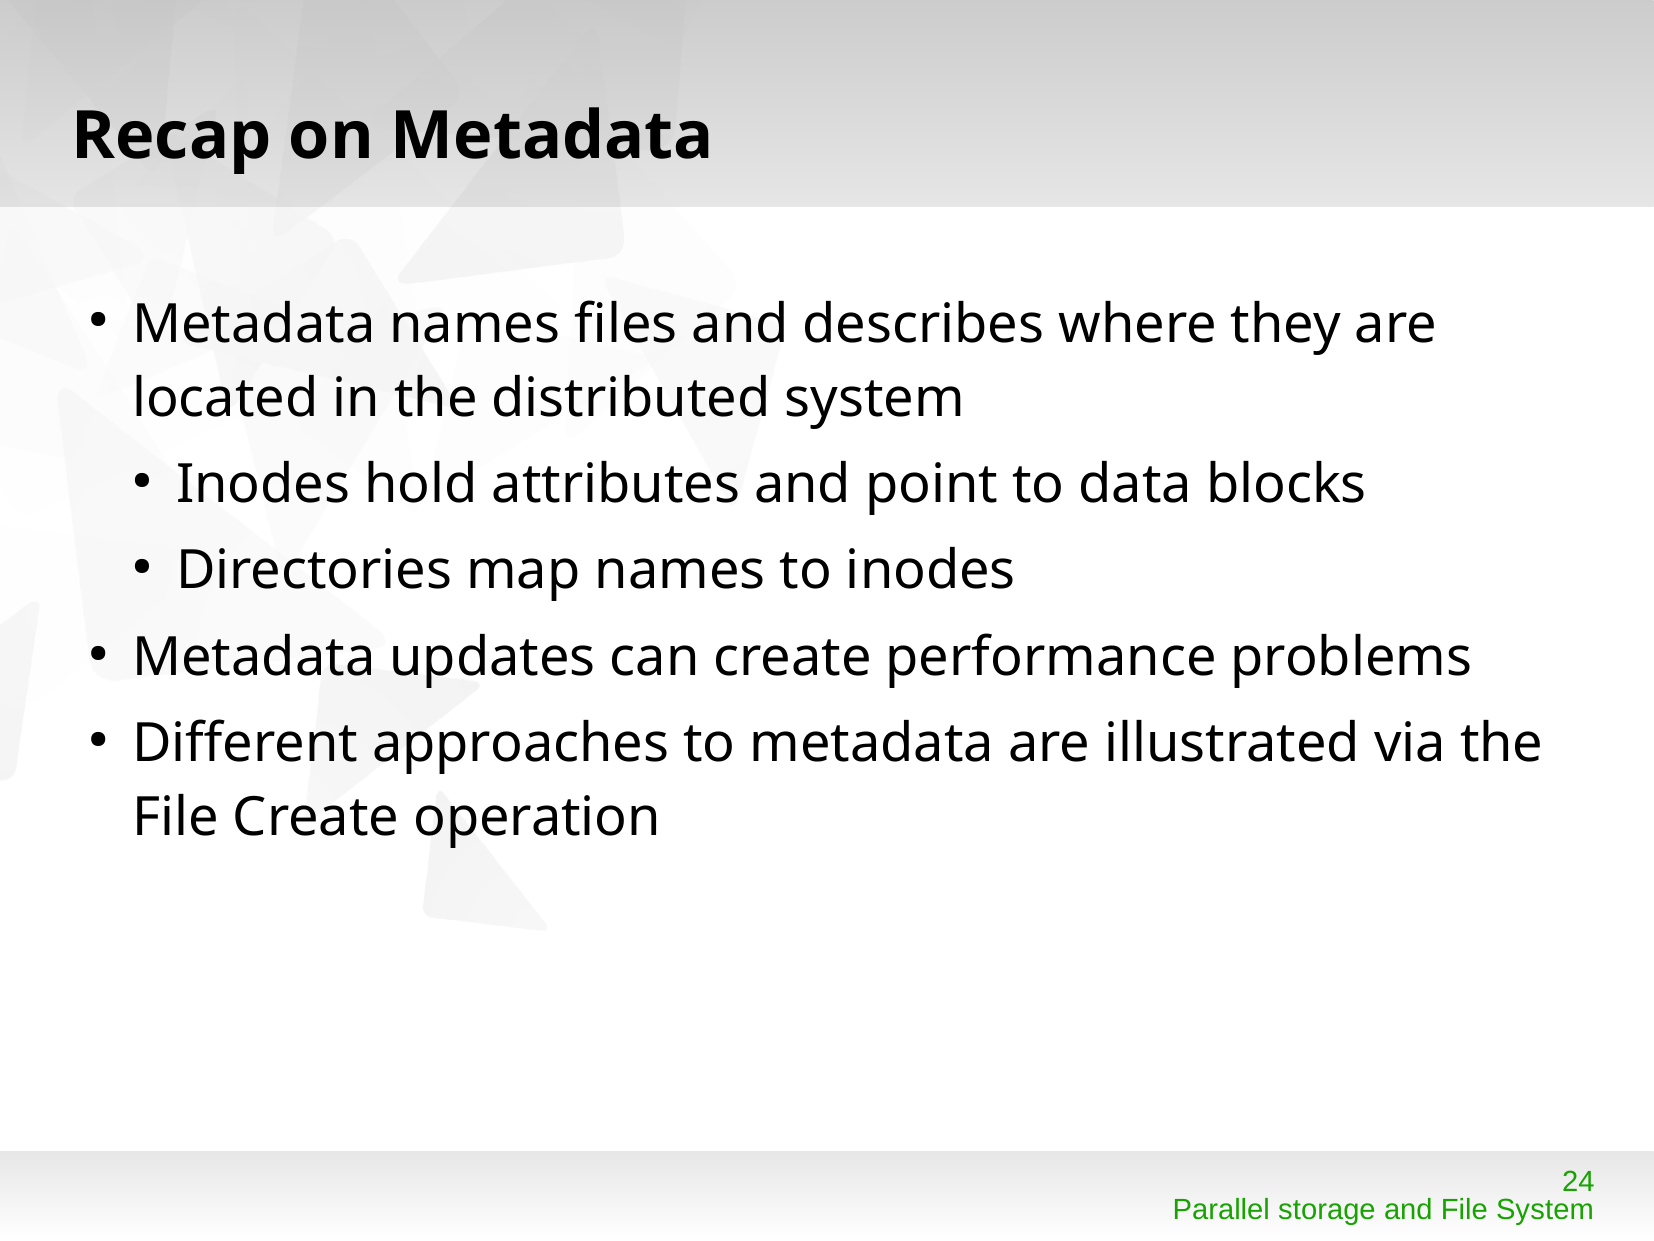

# Recap on Metadata
Metadata names files and describes where they are located in the distributed system
Inodes hold attributes and point to data blocks
Directories map names to inodes
Metadata updates can create performance problems
Different approaches to metadata are illustrated via the File Create operation
24
Parallel storage and File System